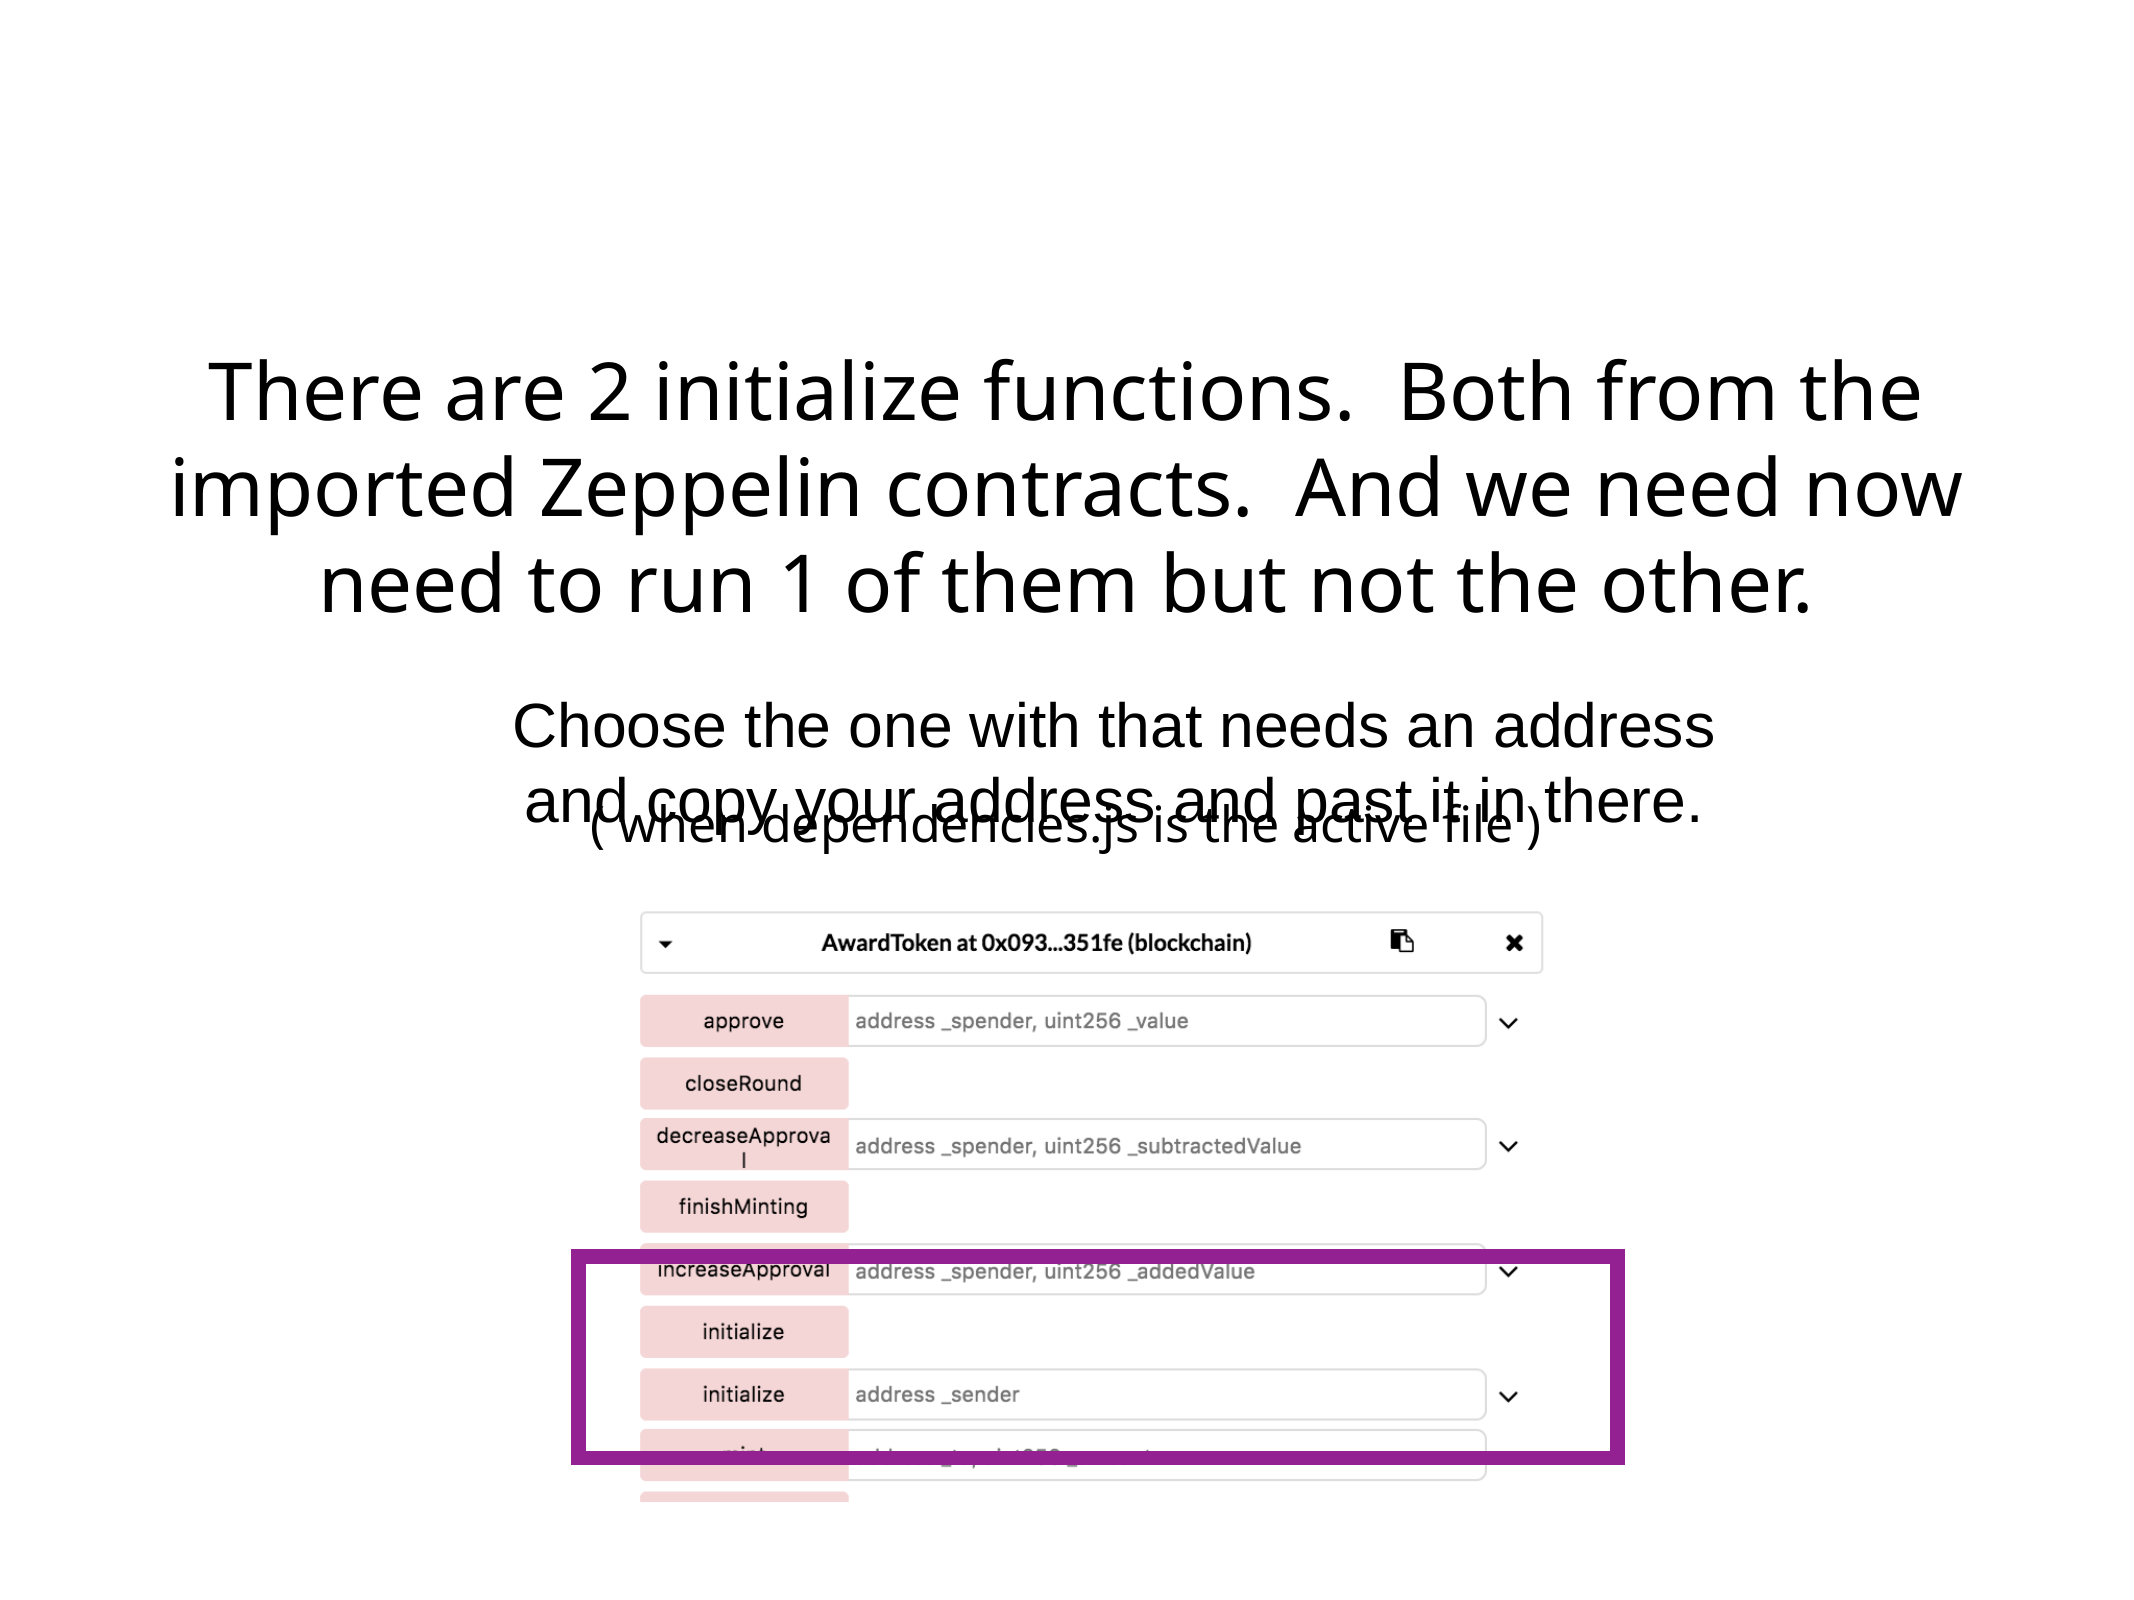

# Initialize
There are 2 initialize functions. Both from the imported Zeppelin contracts. And we need now need to run 1 of them but not the other.
( when dependencies.js is the active file )
Choose the one with that needs an address and copy your address and past it in there.